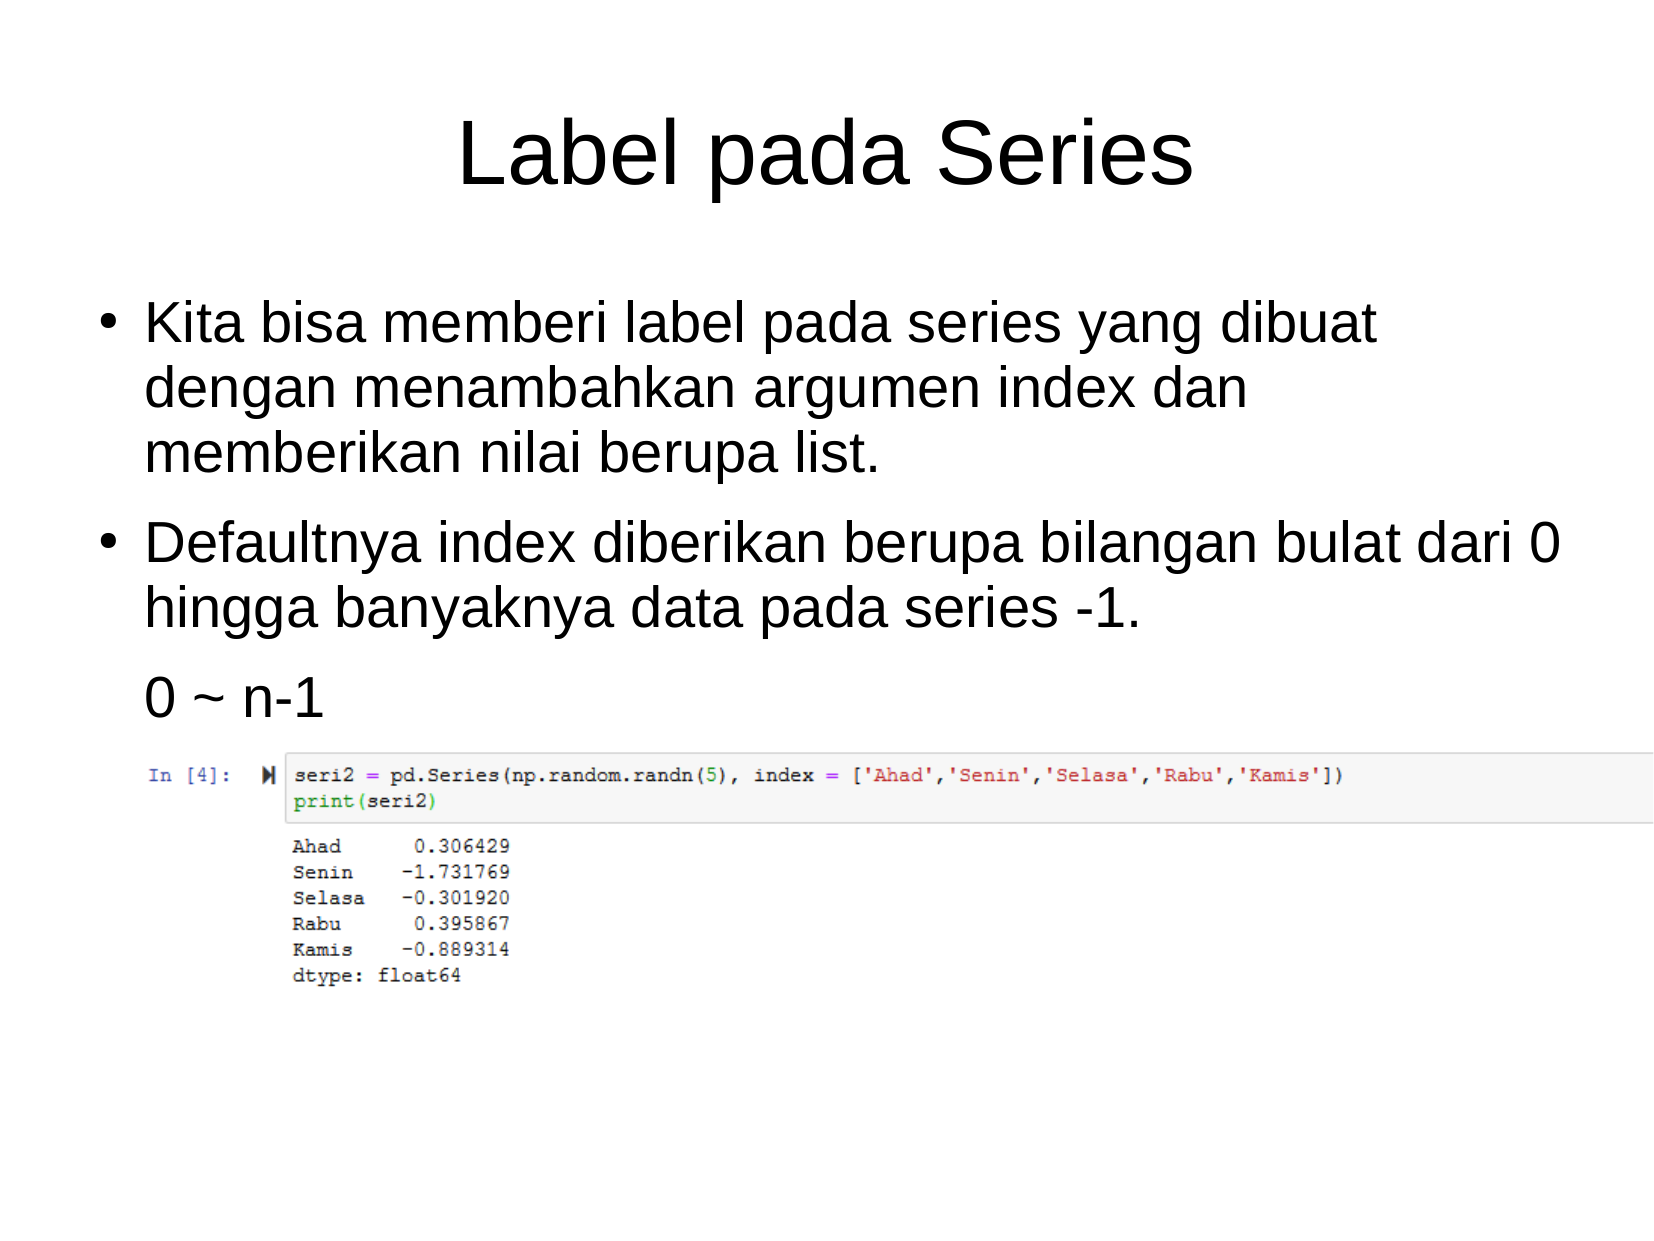

# Label pada Series
Kita bisa memberi label pada series yang dibuat dengan menambahkan argumen index dan memberikan nilai berupa list.
Defaultnya index diberikan berupa bilangan bulat dari 0 hingga banyaknya data pada series -1.
0 ~ n-1